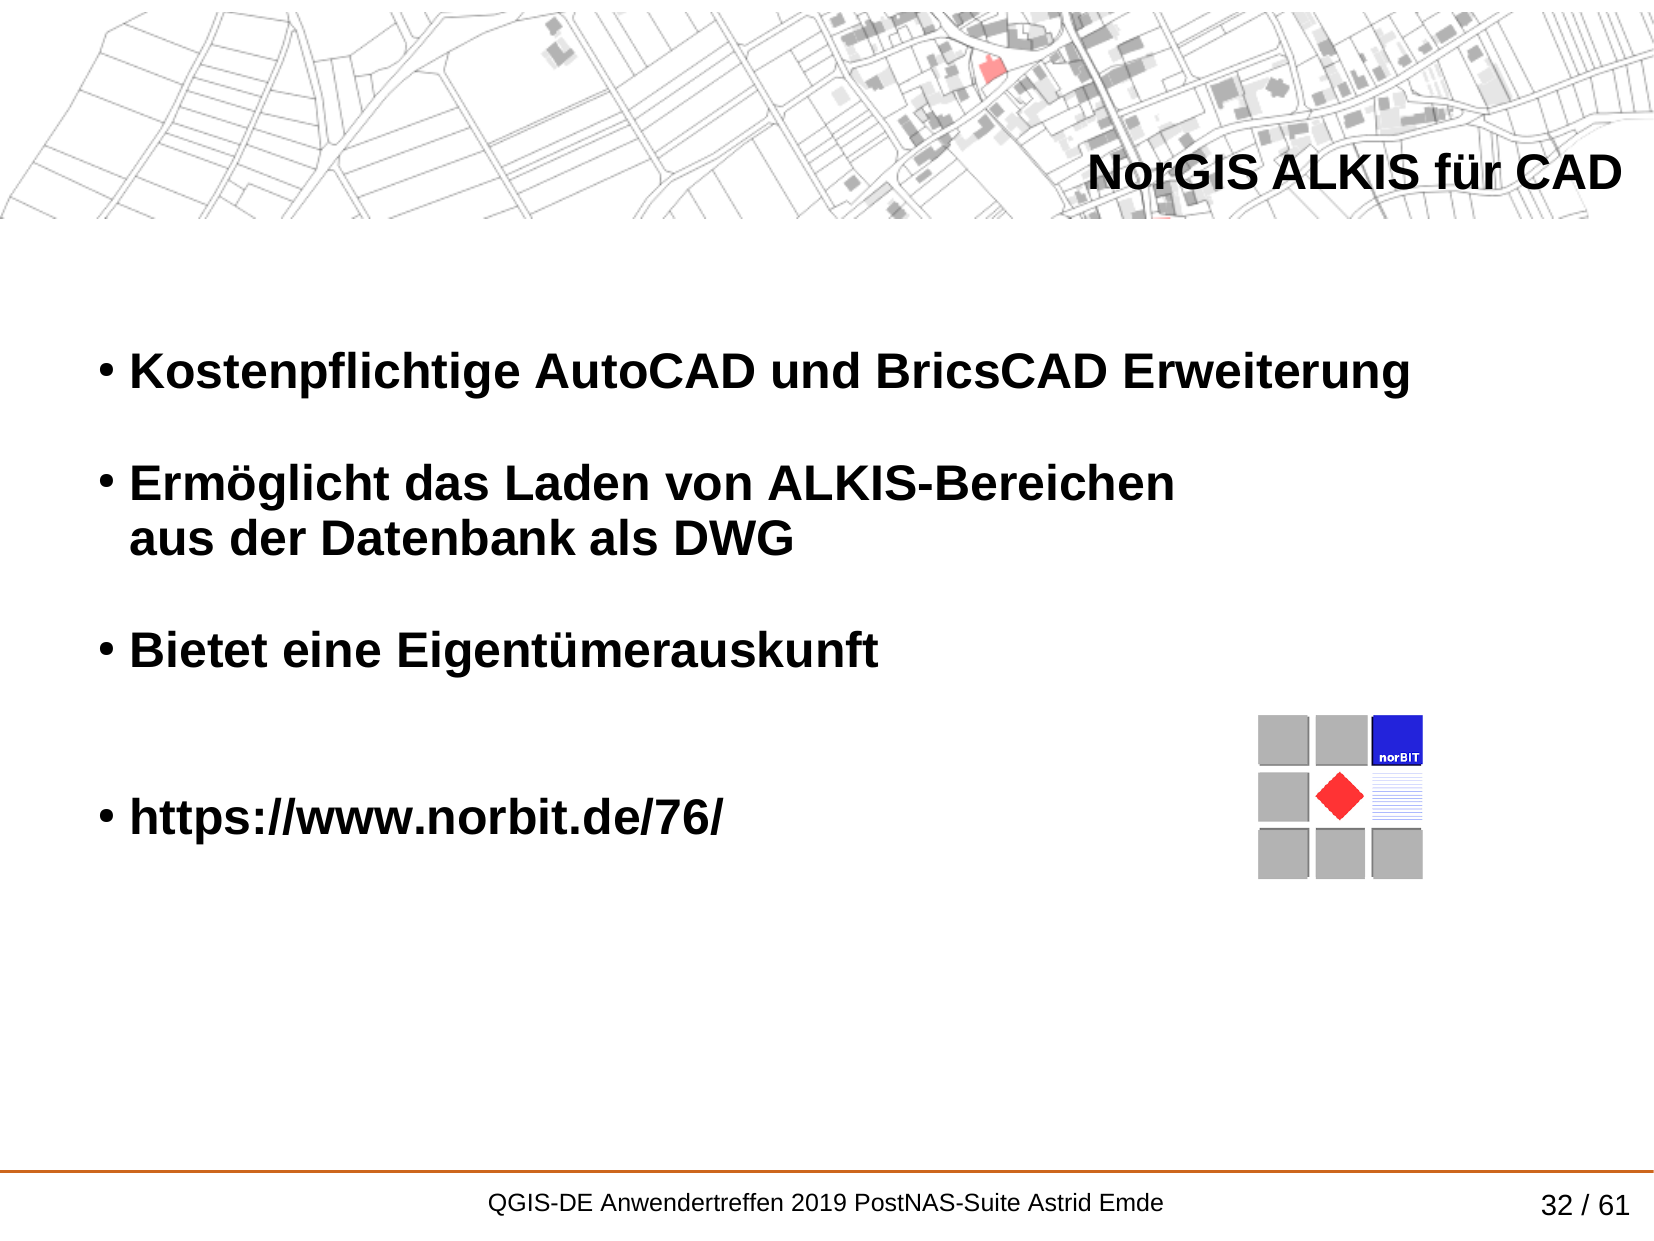

# NorGIS ALKIS für CAD
 Kostenpflichtige AutoCAD und BricsCAD Erweiterung
 Ermöglicht das Laden von ALKIS-Bereichen
 aus der Datenbank als DWG
 Bietet eine Eigentümerauskunft
 https://www.norbit.de/76/